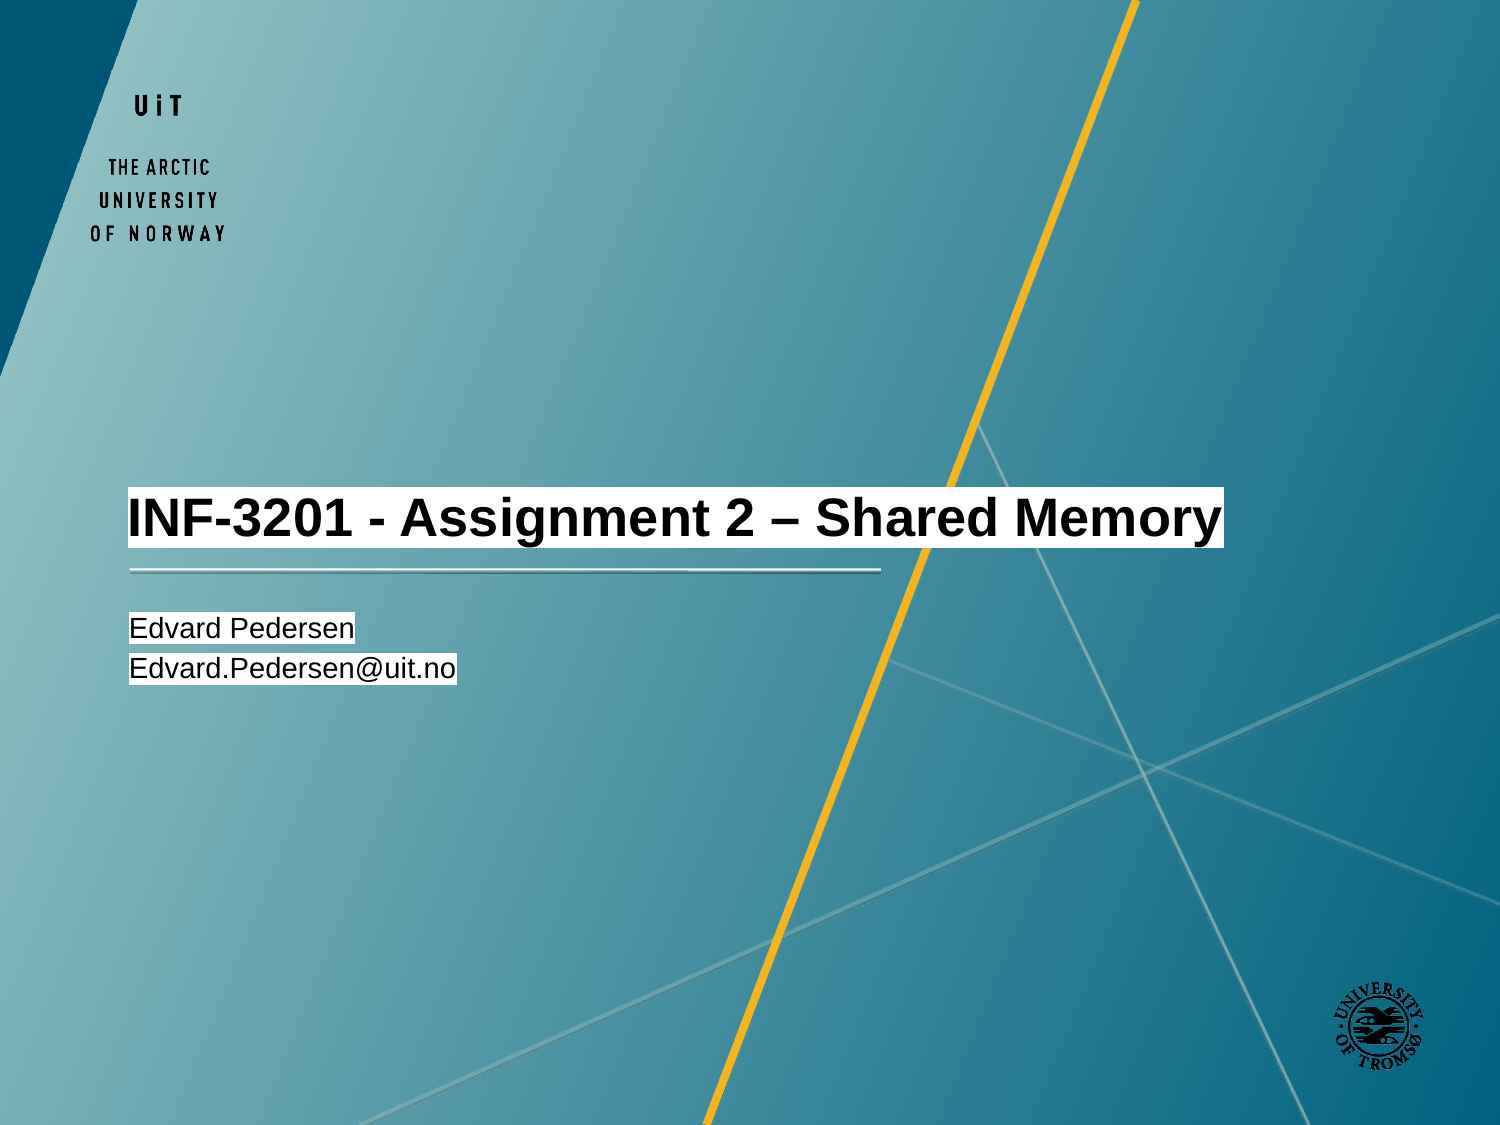

# INF-3201 - Assignment 2 – Shared Memory
Edvard Pedersen
Edvard.Pedersen@uit.no